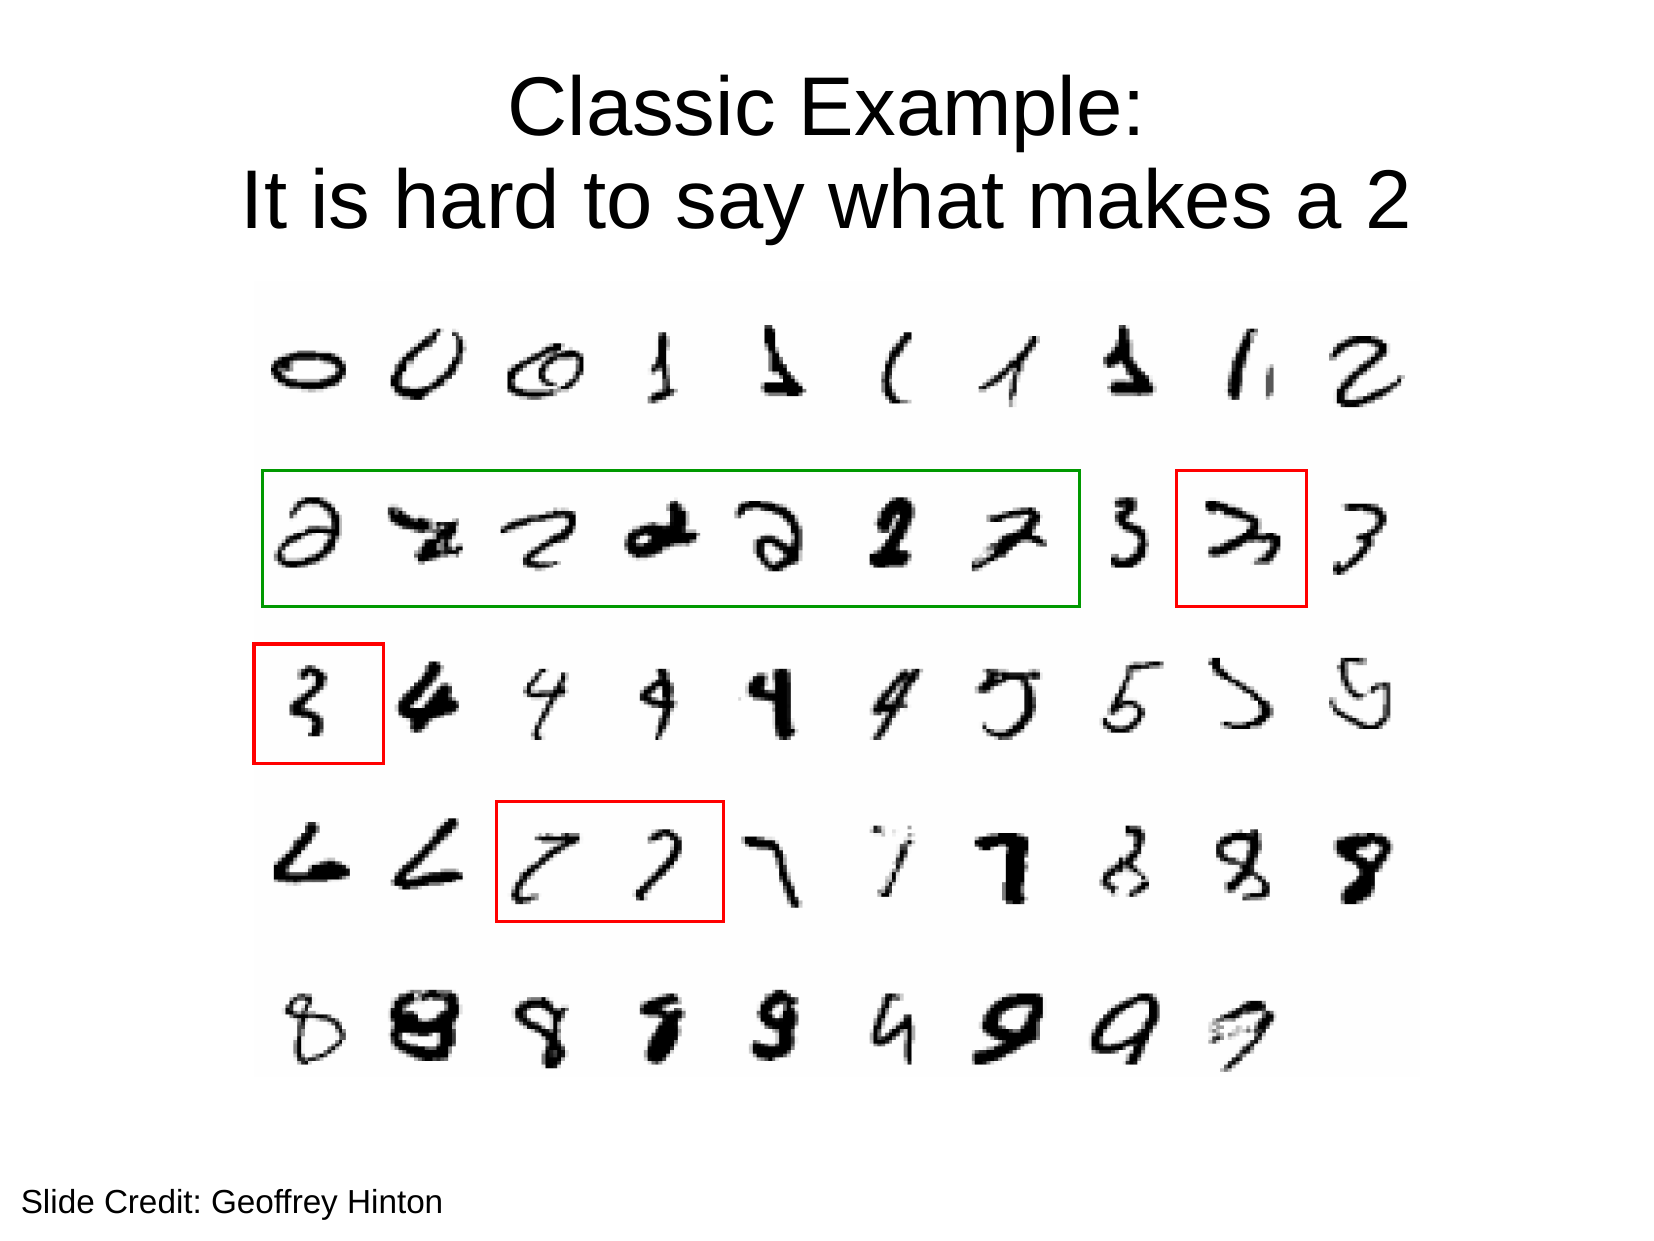

# Classic Example: It is hard to say what makes a 2
Slide Credit: Geoffrey Hinton